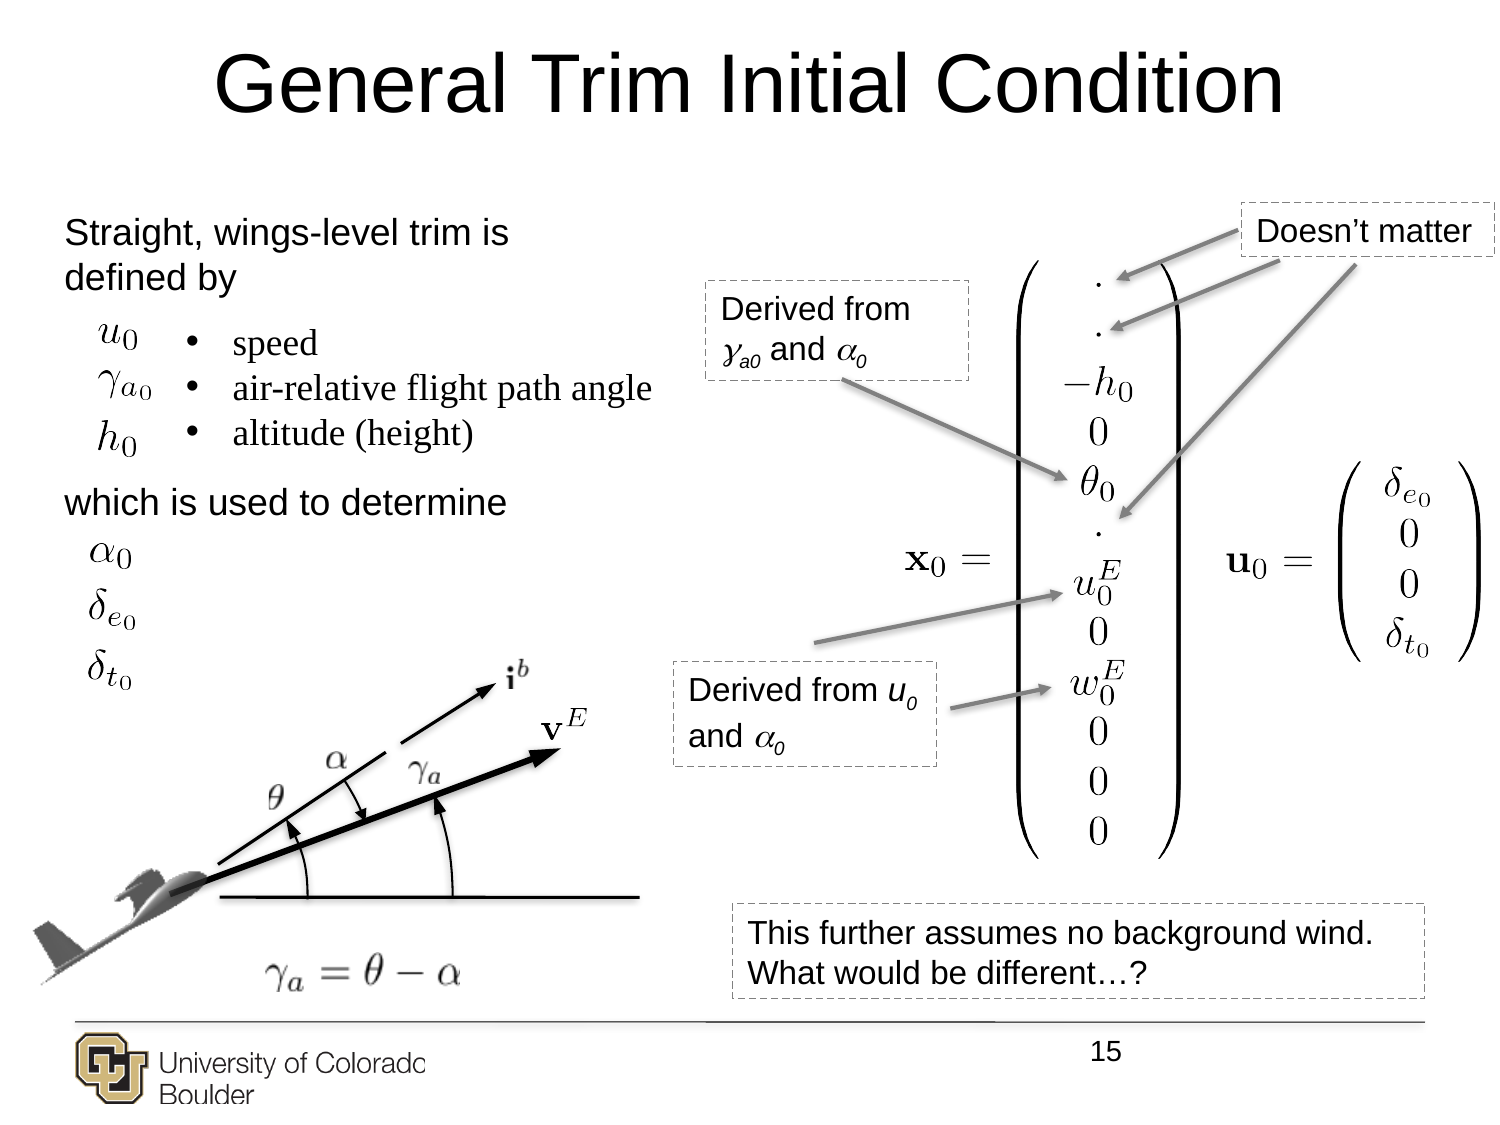

# General Trim Initial Condition
Straight, wings-level trim is defined by
which is used to determine
Doesn’t matter
Derived from ga0 and a0
speed
air-relative flight path angle
altitude (height)
Derived from u0 and a0
This further assumes no background wind. What would be different…?
15